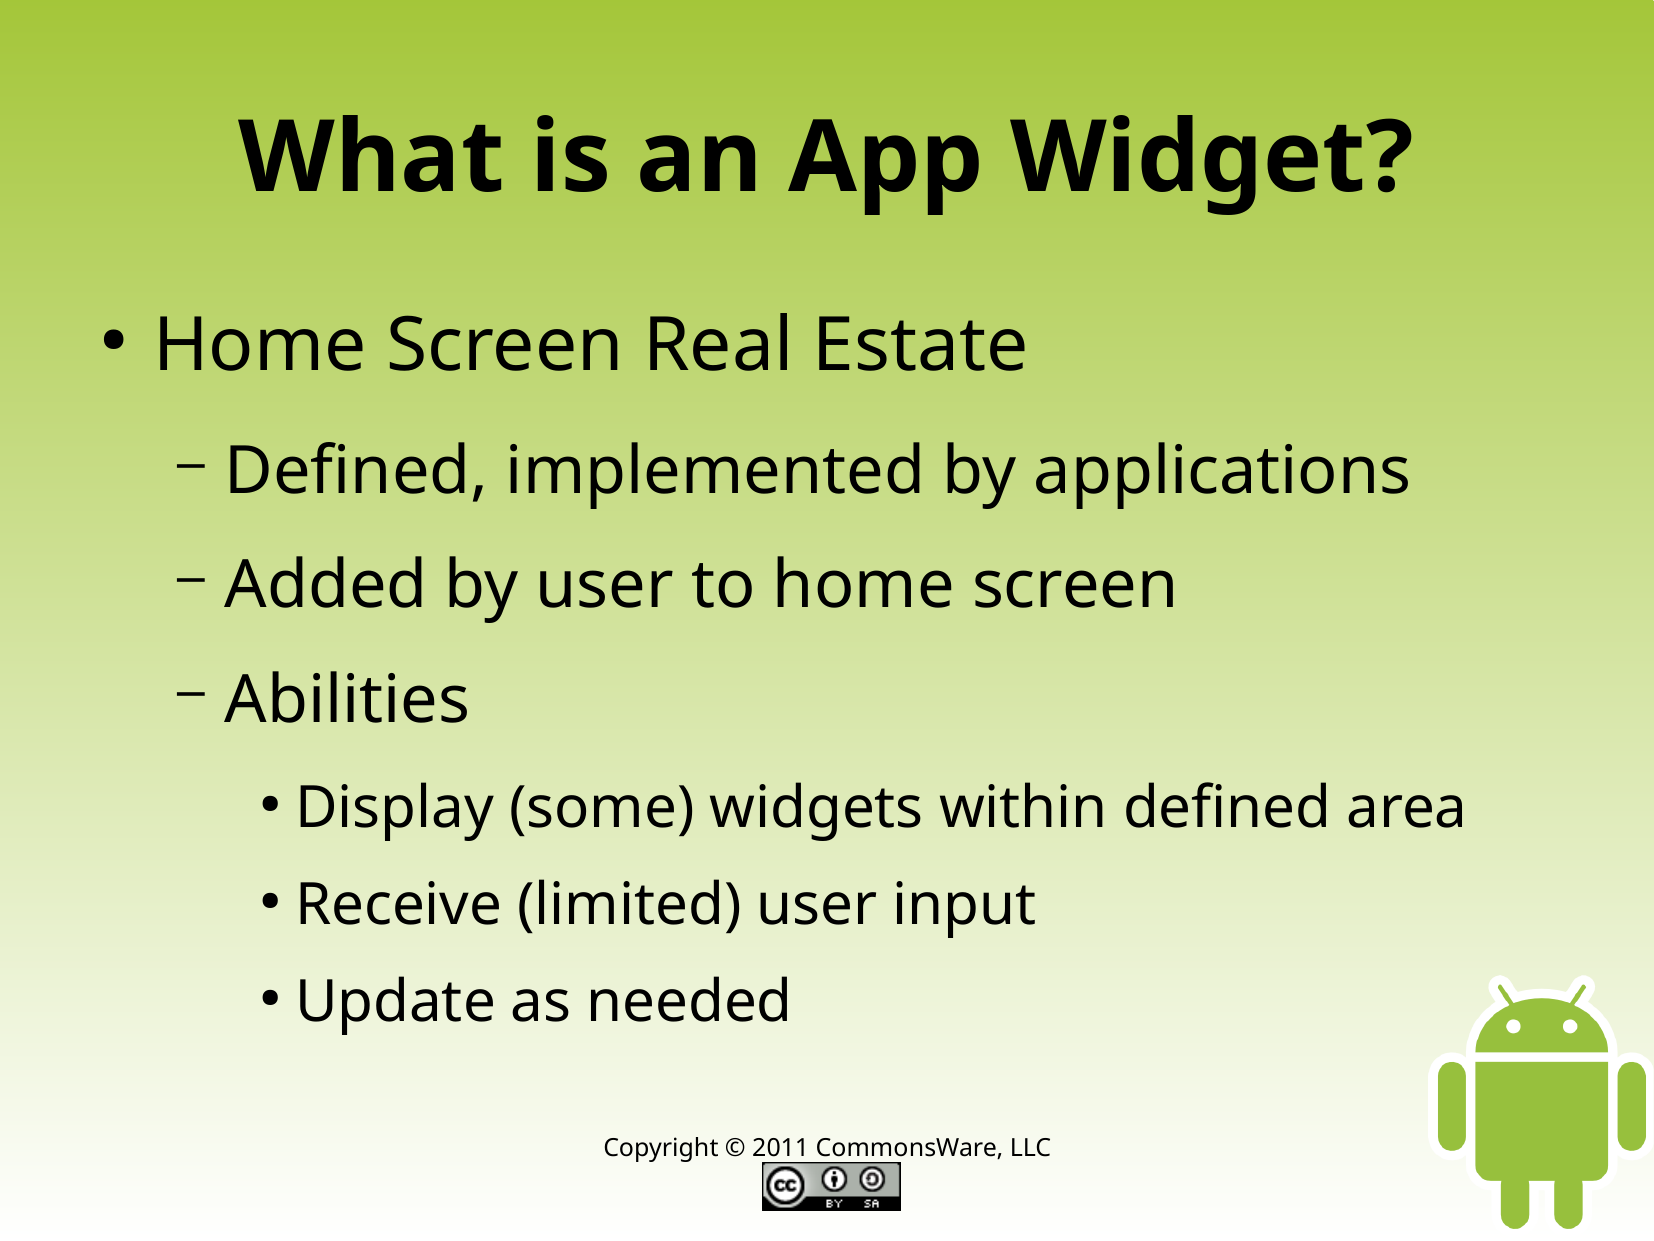

# What is an App Widget?
Home Screen Real Estate
Defined, implemented by applications
Added by user to home screen
Abilities
Display (some) widgets within defined area
Receive (limited) user input
Update as needed